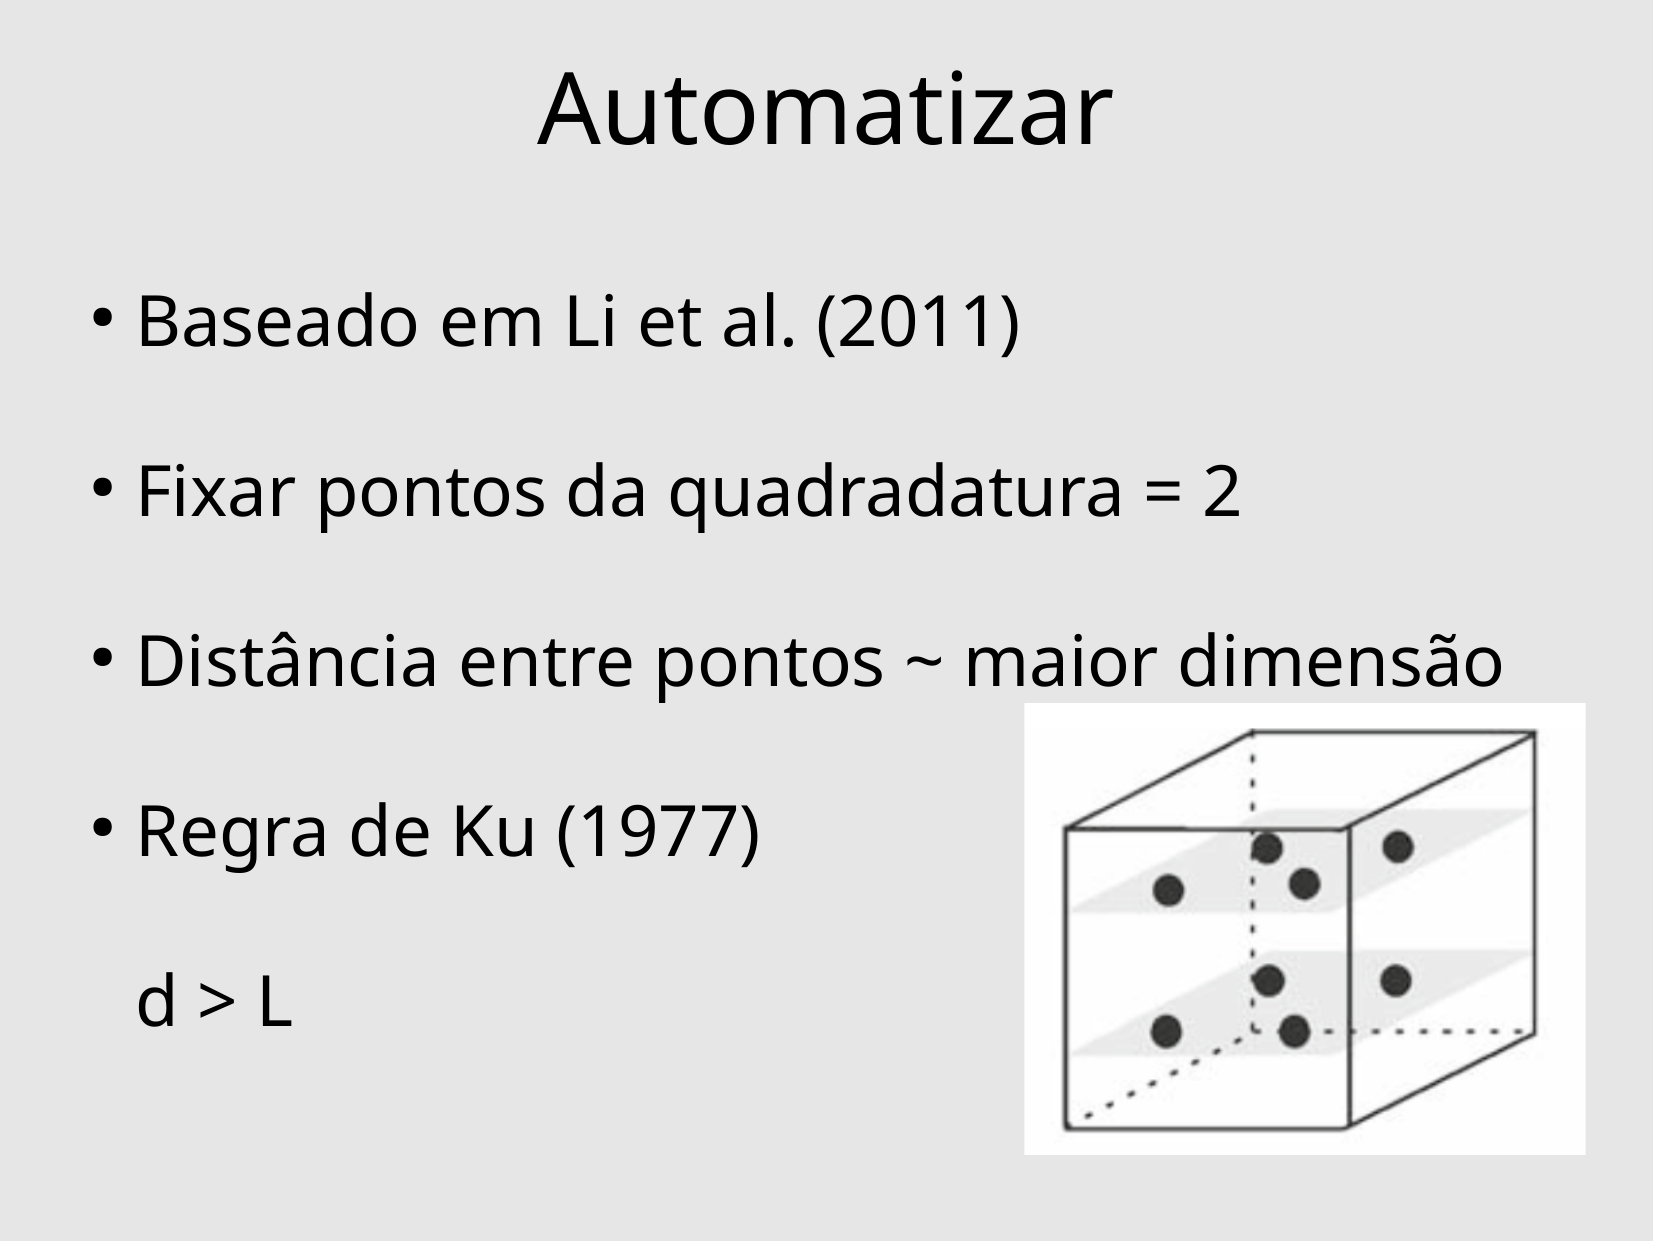

# Automatizar
Baseado em Li et al. (2011)
Fixar pontos da quadradatura = 2
Distância entre pontos ~ maior dimensão
Regra de Ku (1977)
d > L